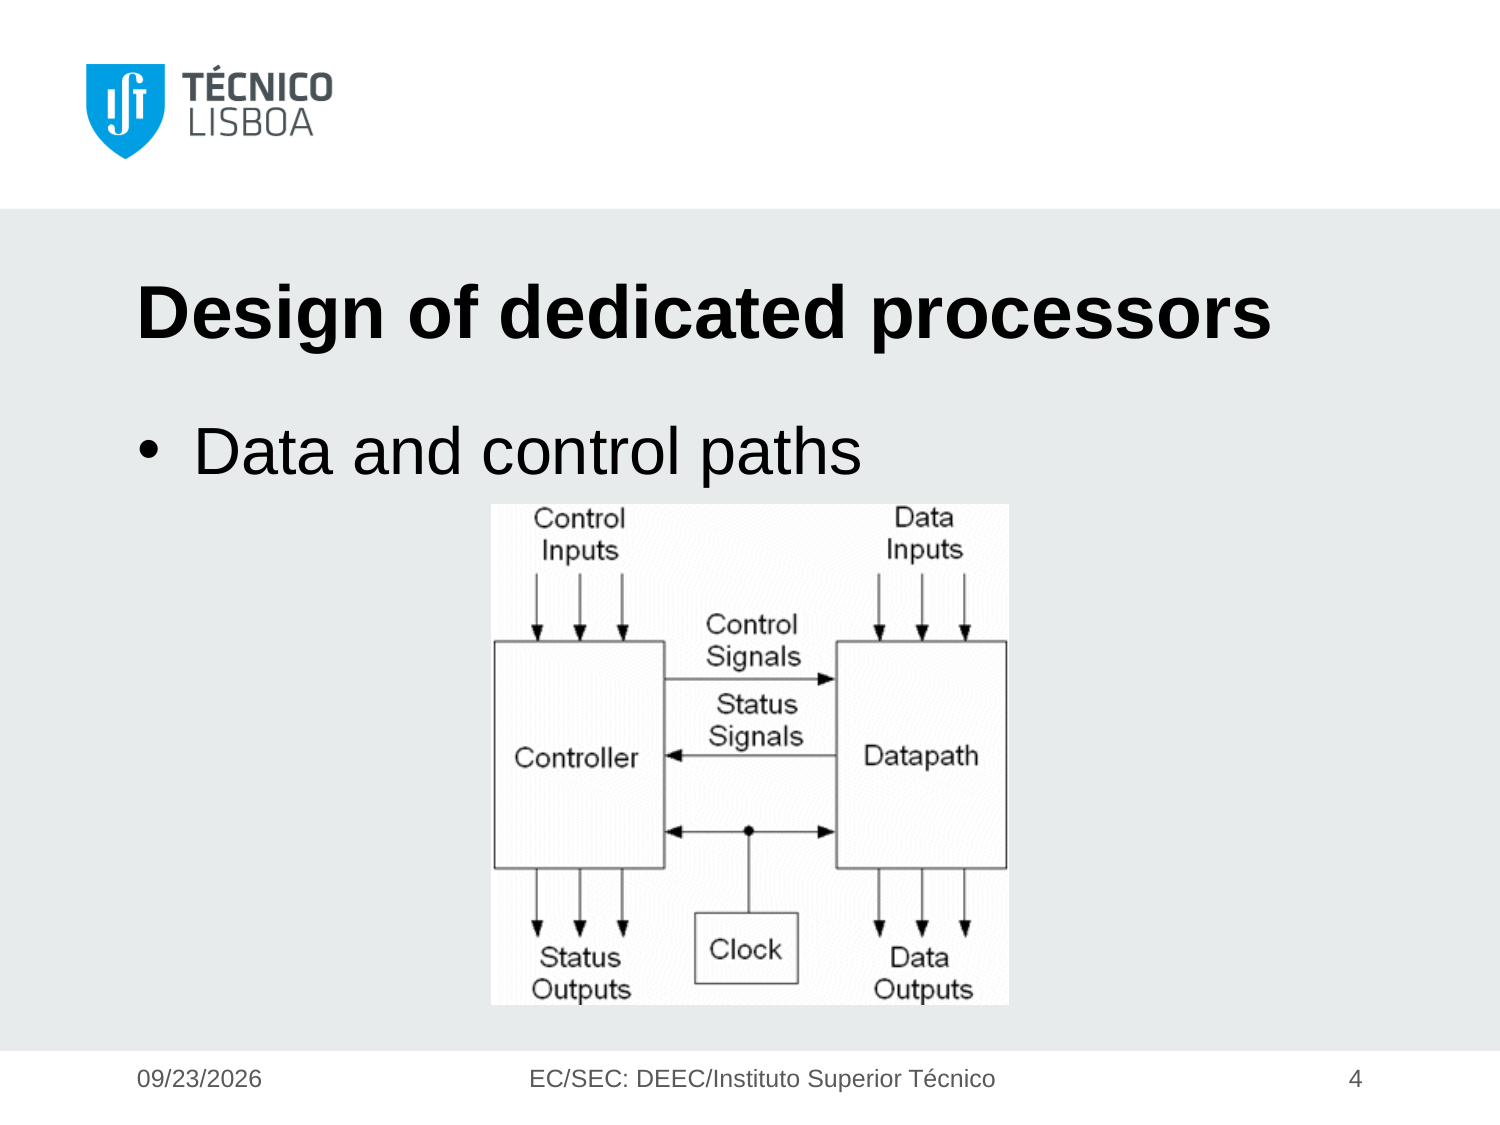

# Design of dedicated processors
Data and control paths
EC/SEC: DEEC/Instituto Superior Técnico